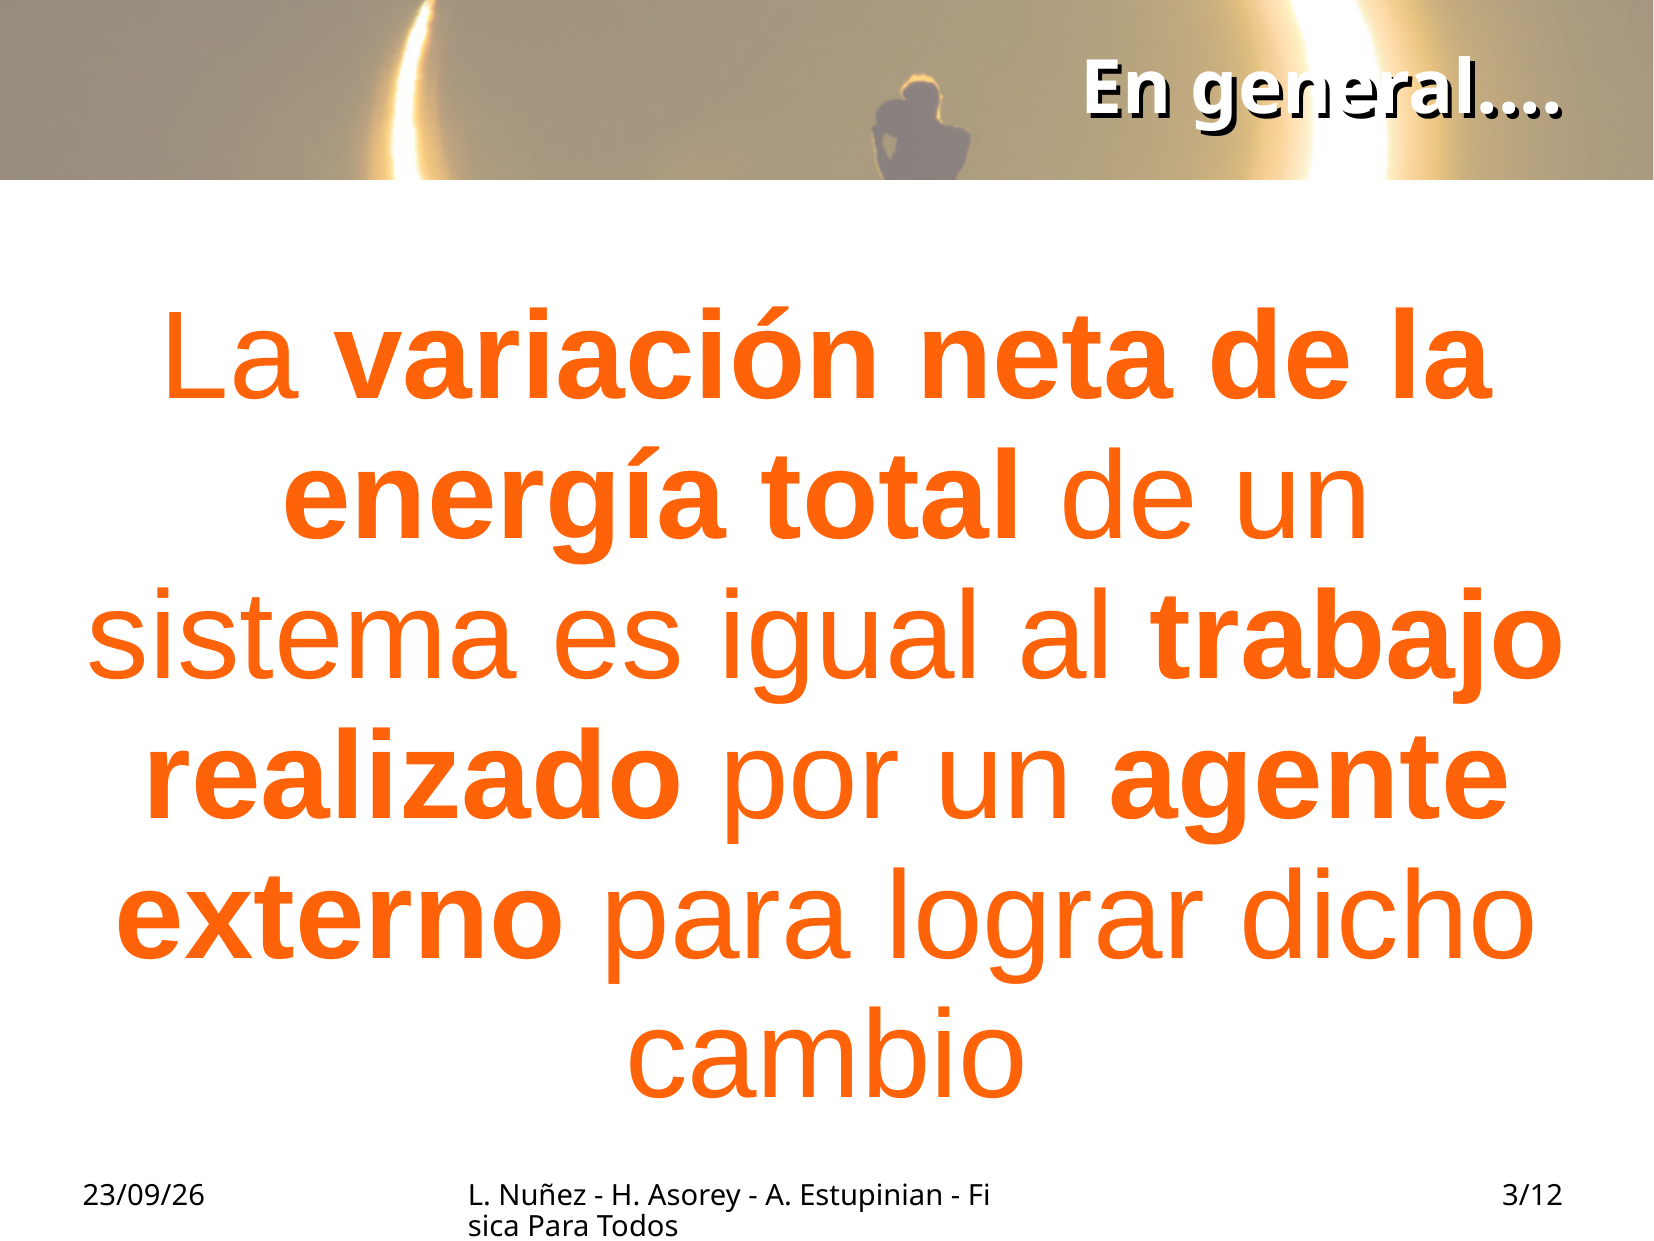

En general....
# La variación neta de la energía total de un sistema es igual al trabajo realizado por un agente externo para lograr dicho cambio
L. Nuñez - H. Asorey - A. Estupinian - Fisica Para Todos
3